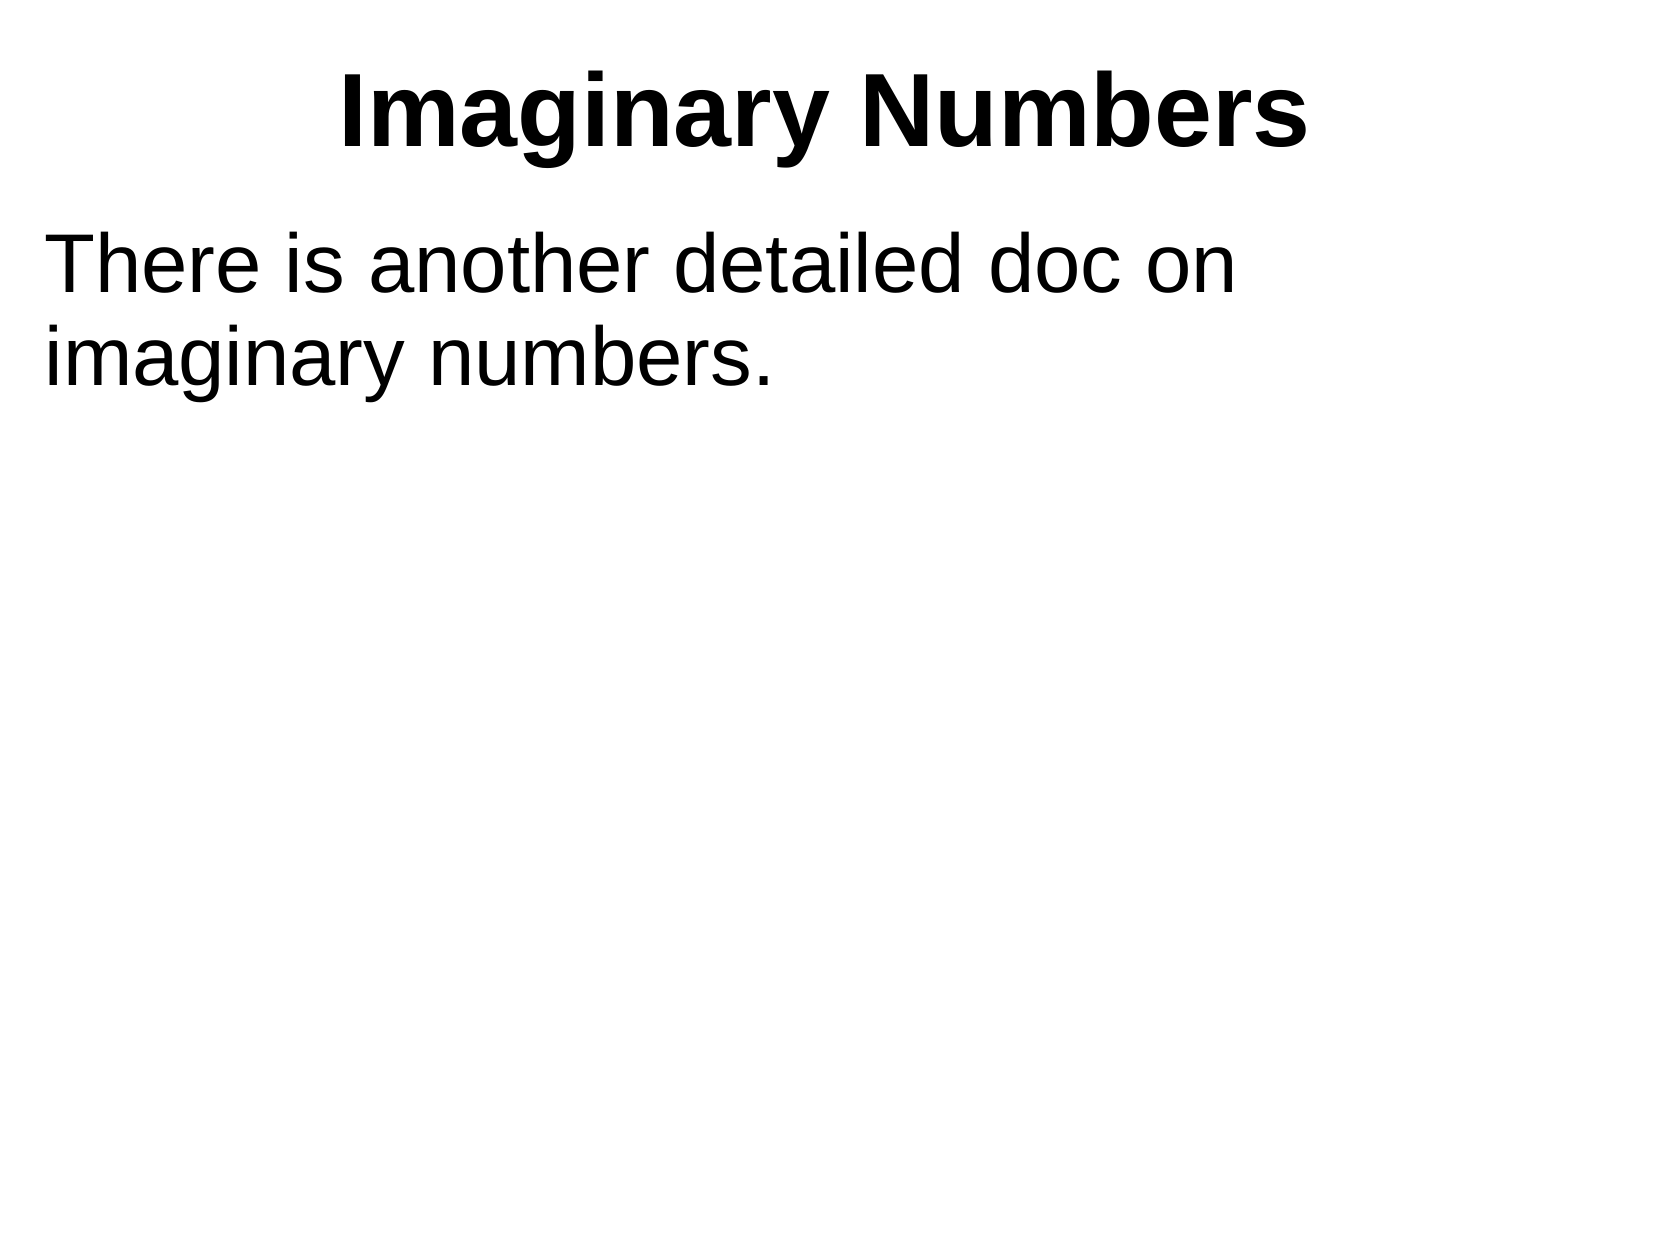

Imaginary Numbers
There is another detailed doc on imaginary numbers.